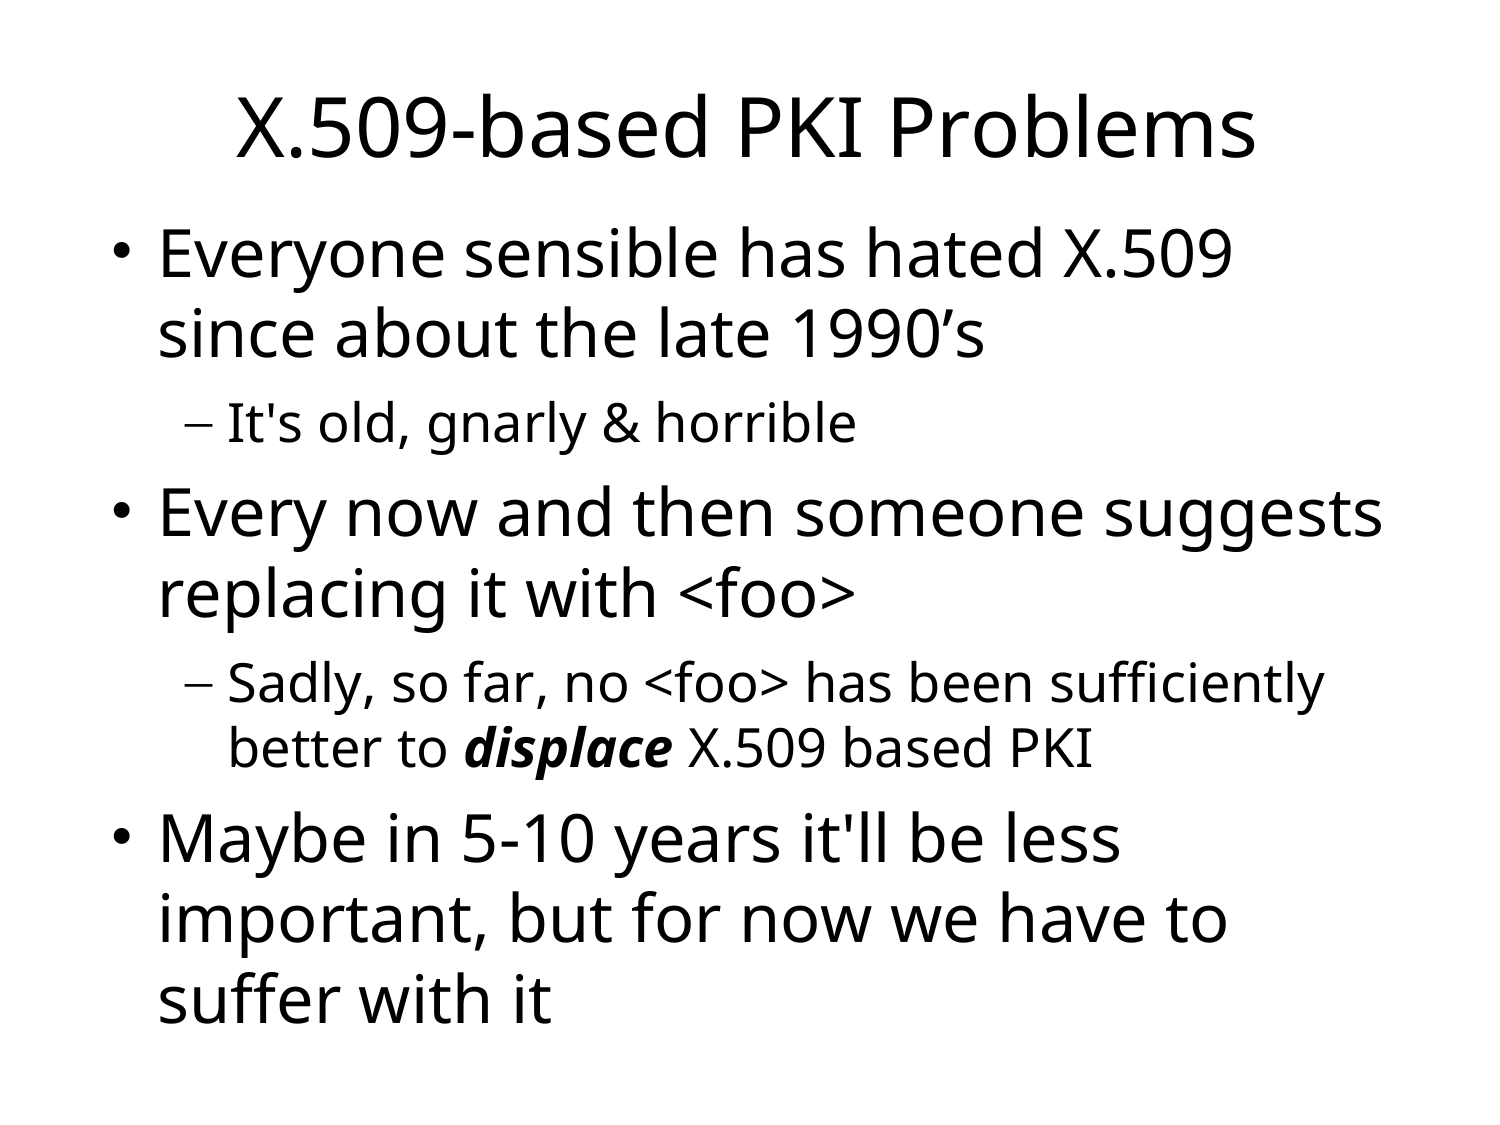

X.509-based PKI Problems
Everyone sensible has hated X.509 since about the late 1990’s
It's old, gnarly & horrible
Every now and then someone suggests replacing it with <foo>
Sadly, so far, no <foo> has been sufficiently better to displace X.509 based PKI
Maybe in 5-10 years it'll be less important, but for now we have to suffer with it